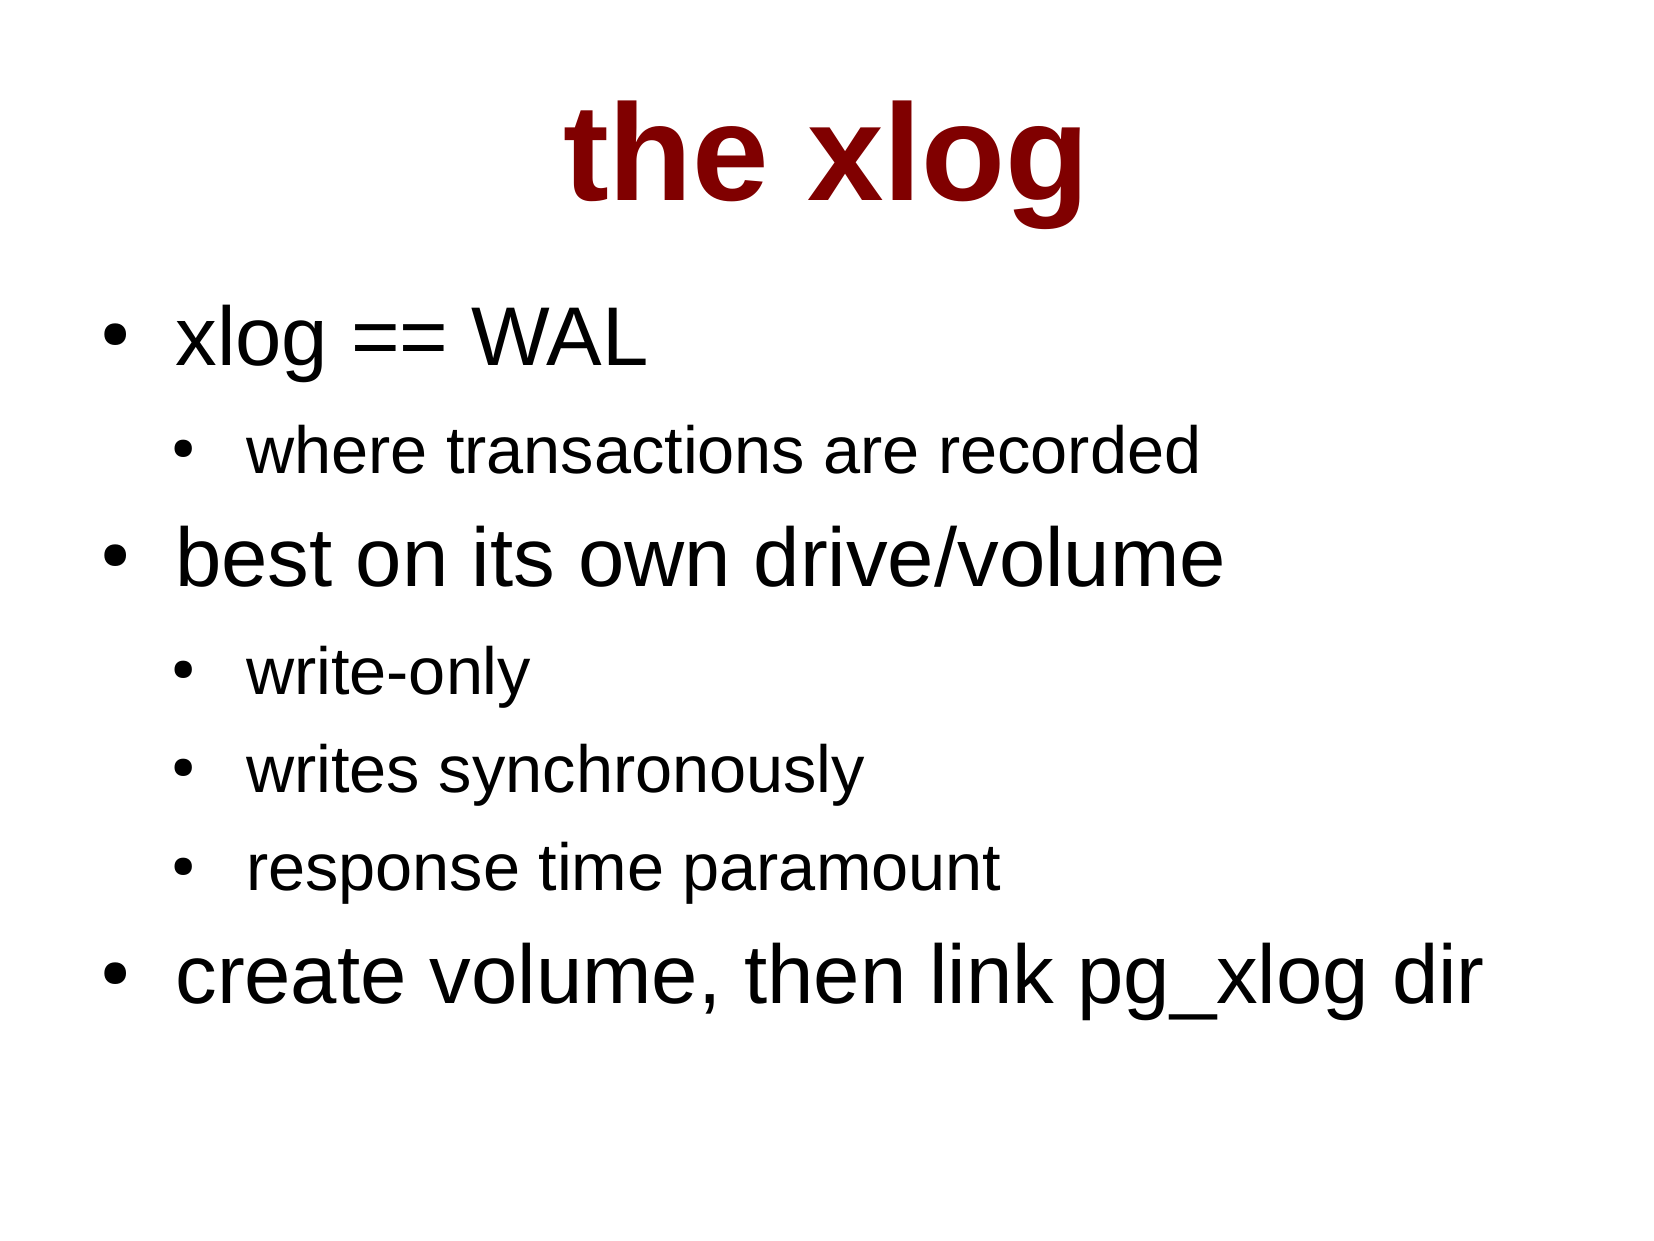

# the xlog
xlog == WAL
where transactions are recorded
best on its own drive/volume
write-only
writes synchronously
response time paramount
create volume, then link pg_xlog dir